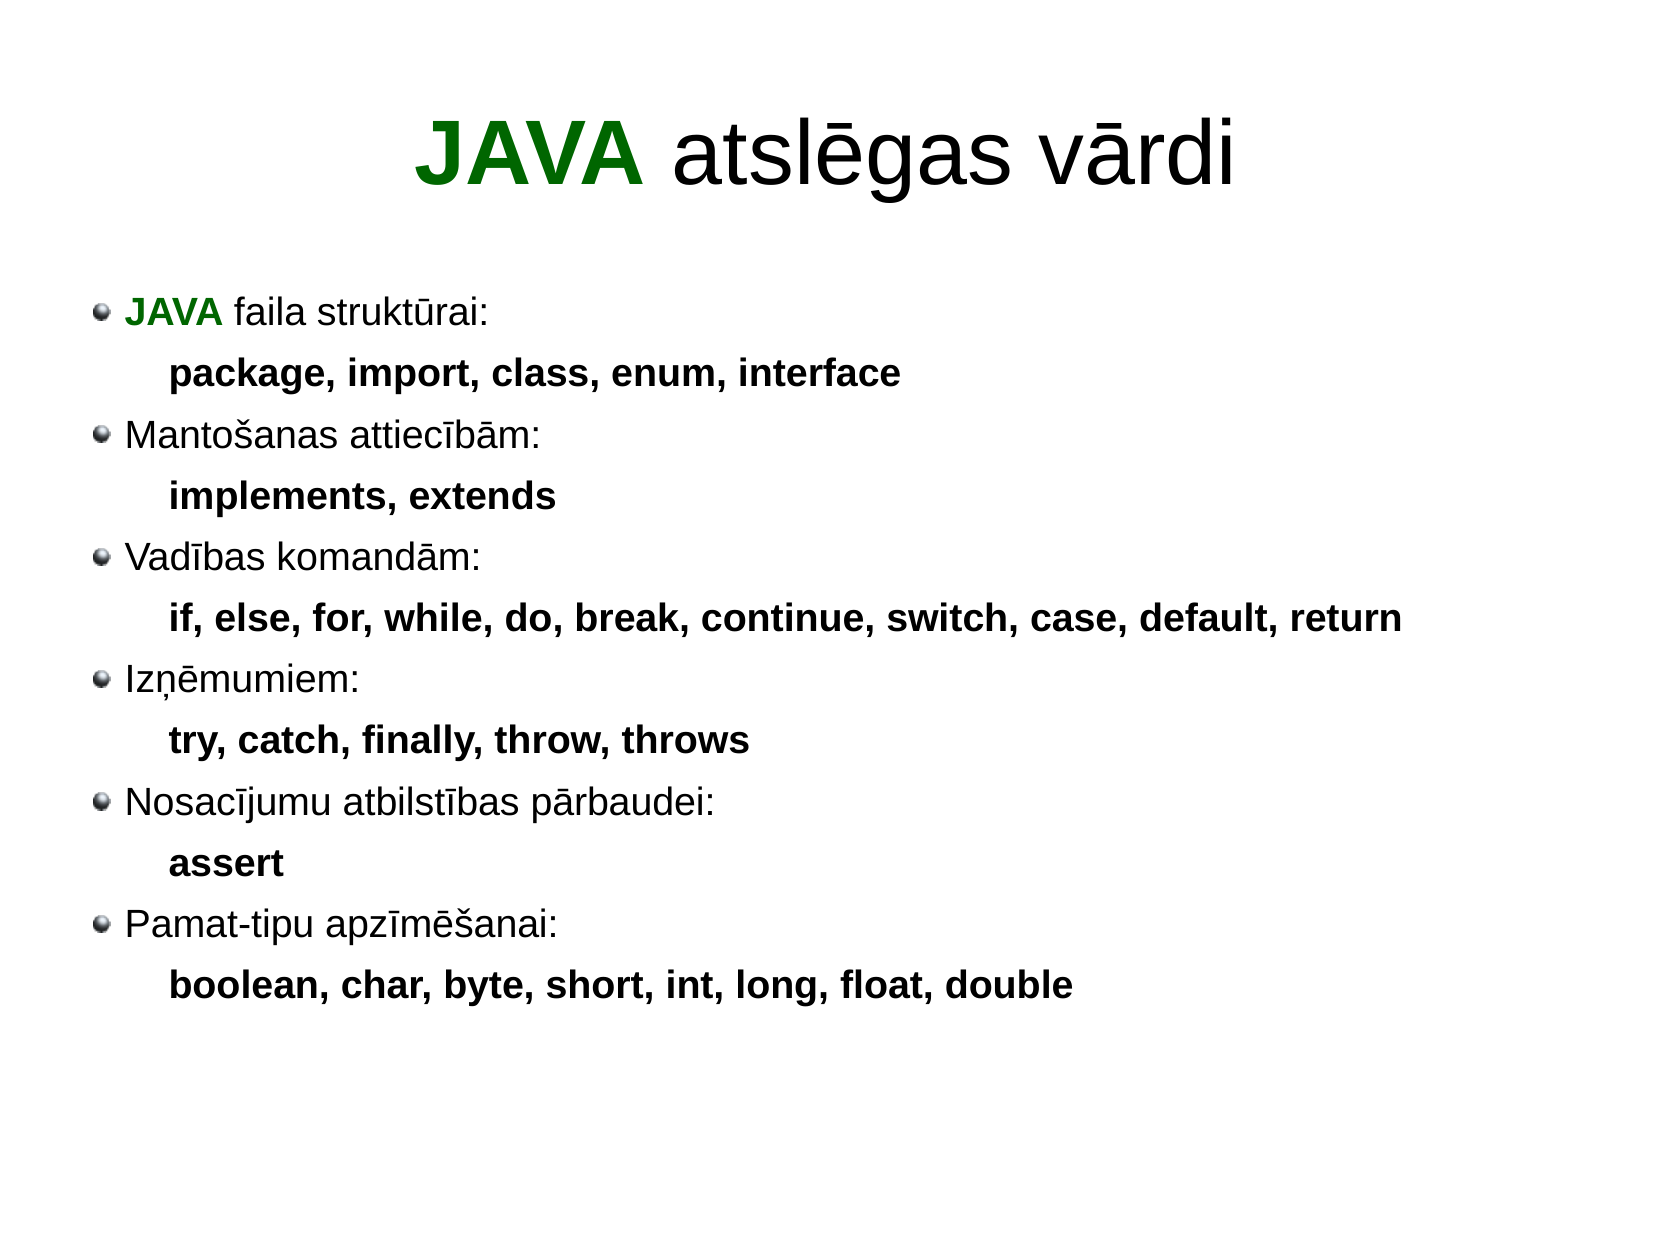

# JAVA atslēgas vārdi
JAVA faila struktūrai:
 package, import, class, enum, interface
Mantošanas attiecībām:
 implements, extends
Vadības komandām:
 if, else, for, while, do, break, continue, switch, case, default, return
Izņēmumiem:
 try, catch, finally, throw, throws
Nosacījumu atbilstības pārbaudei:
 assert
Pamat-tipu apzīmēšanai:
 boolean, char, byte, short, int, long, float, double